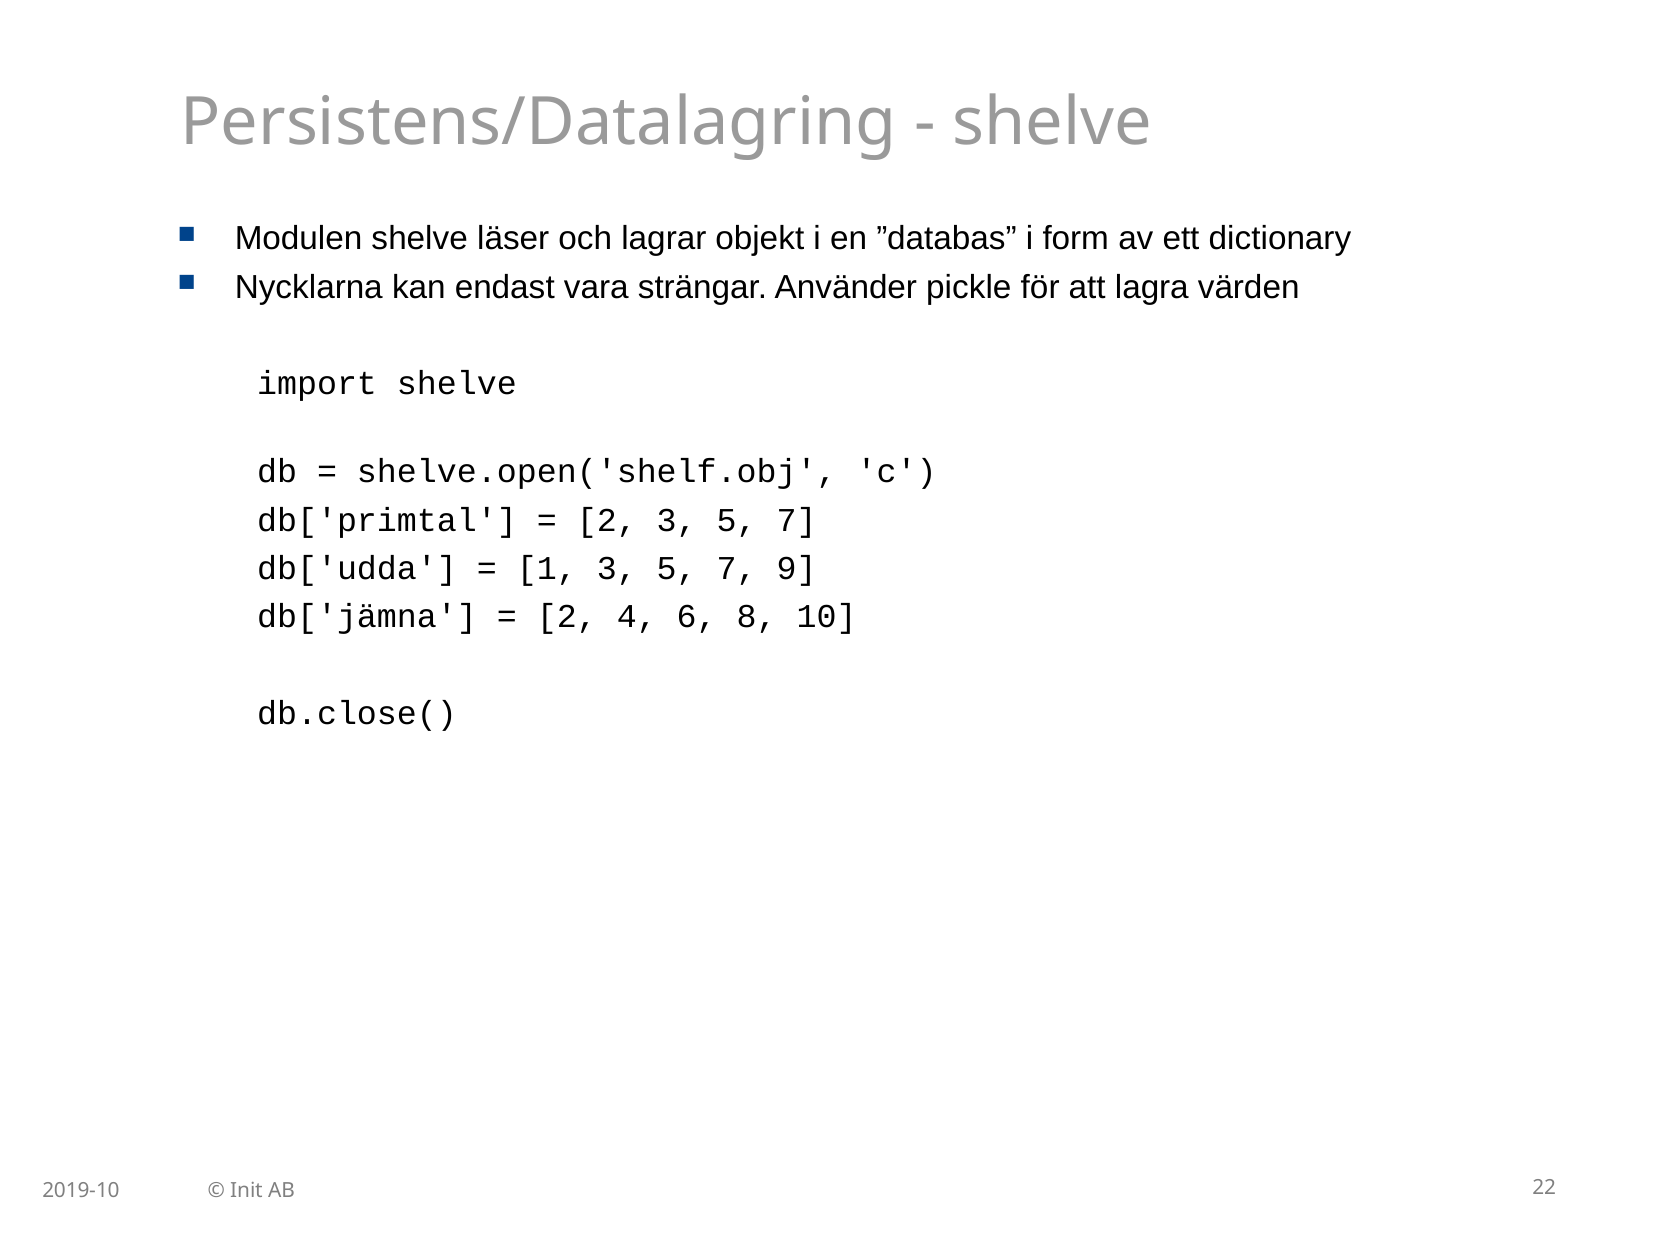

Persistens/Datalagring - shelve
Modulen shelve läser och lagrar objekt i en ”databas” i form av ett dictionary
Nycklarna kan endast vara strängar. Använder pickle för att lagra värden
import shelve
db = shelve.open('shelf.obj', 'c')
db['primtal'] = [2, 3, 5, 7]
db['udda'] = [1, 3, 5, 7, 9]
db['jämna'] = [2, 4, 6, 8, 10]
db.close()
2019-10
© Init AB